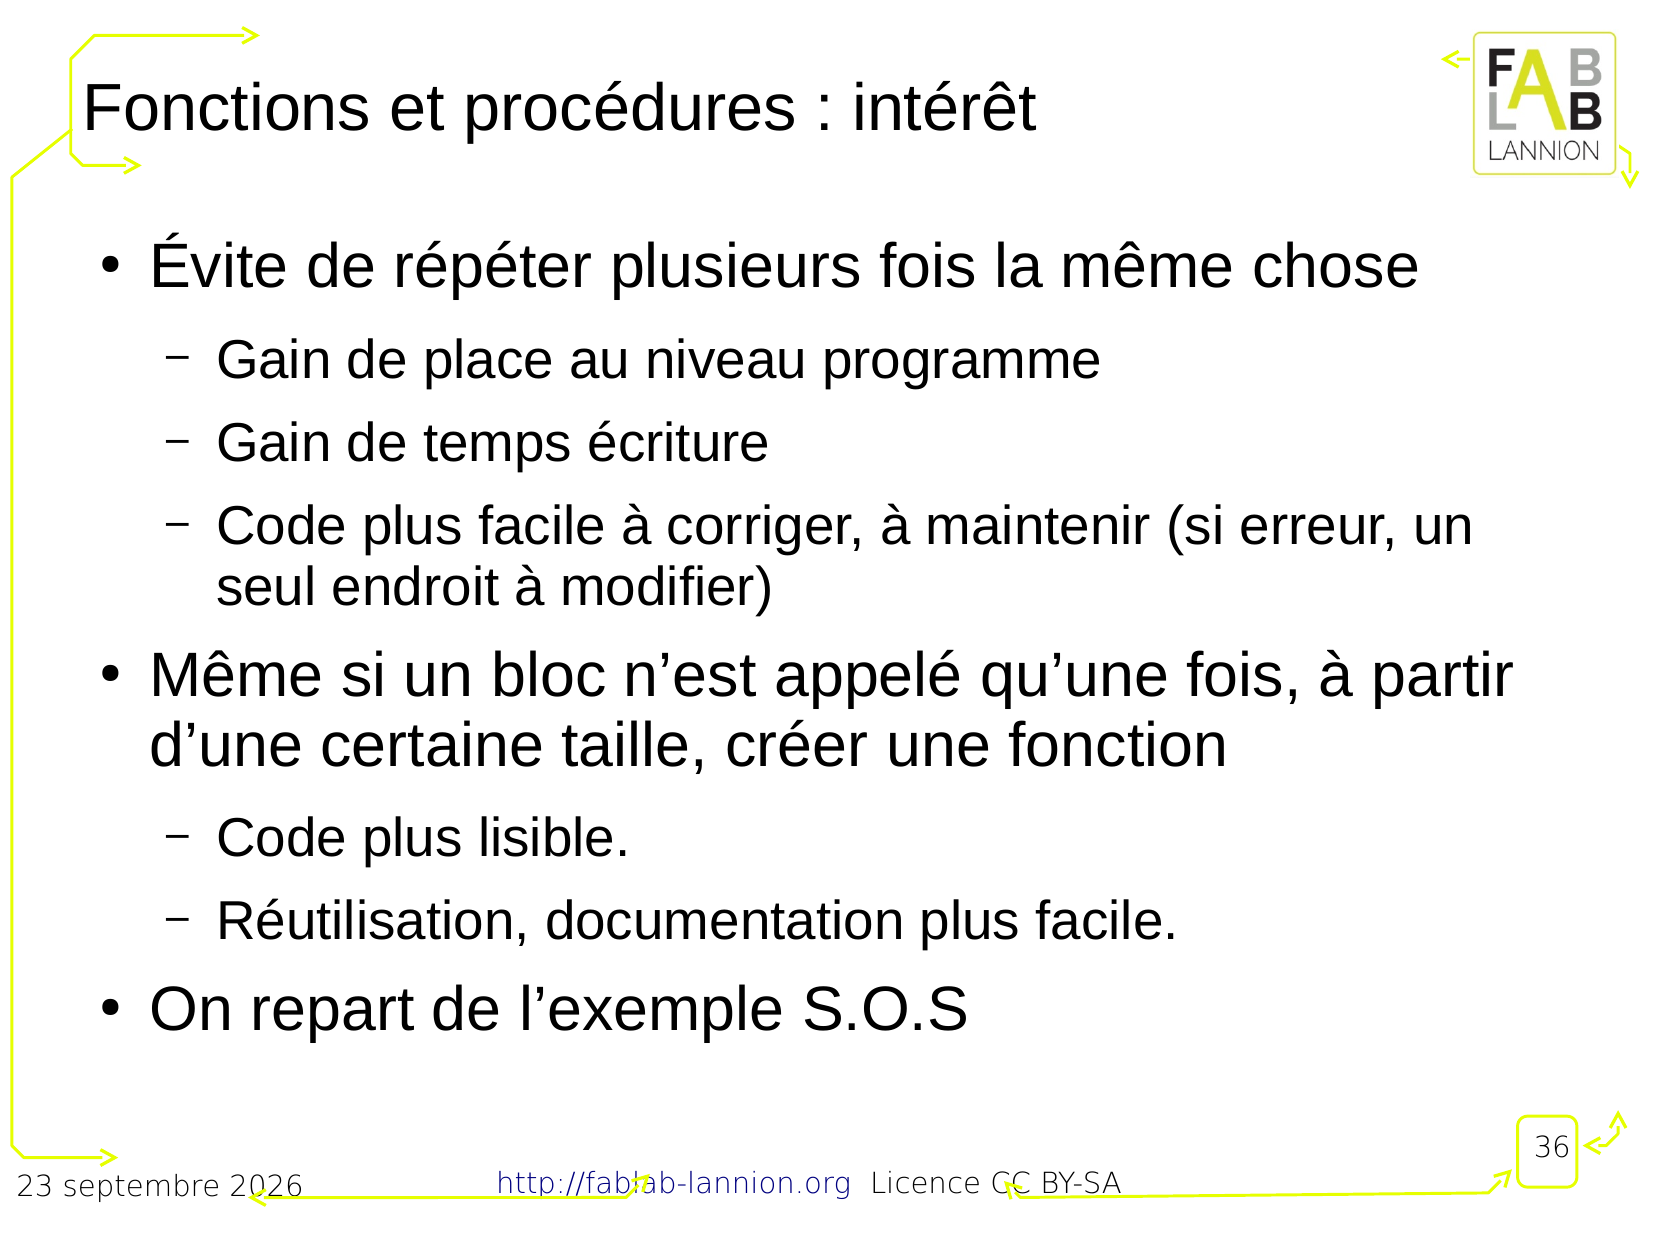

# Fonctions et procédures : intérêt
Évite de répéter plusieurs fois la même chose
Gain de place au niveau programme
Gain de temps écriture
Code plus facile à corriger, à maintenir (si erreur, un seul endroit à modifier)
Même si un bloc n’est appelé qu’une fois, à partir d’une certaine taille, créer une fonction
Code plus lisible.
Réutilisation, documentation plus facile.
On repart de l’exemple S.O.S
36